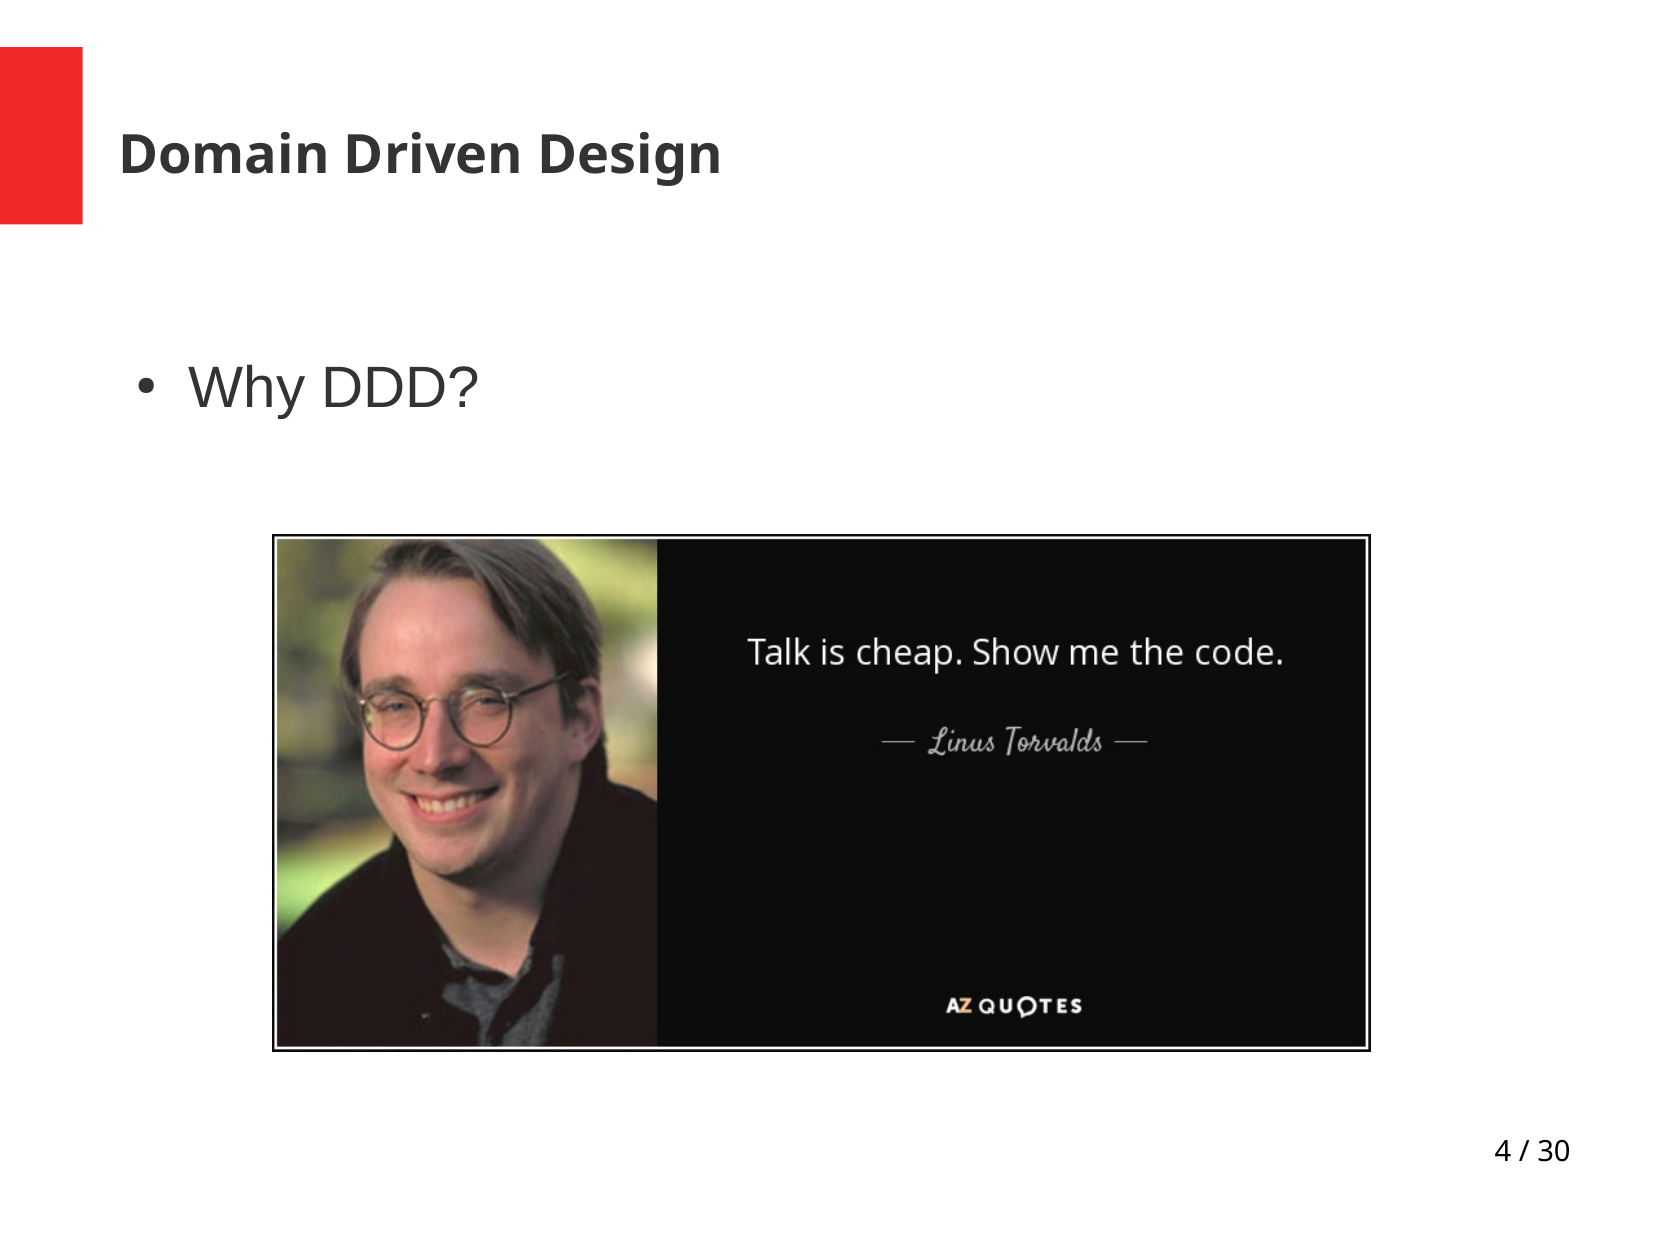

# Domain Driven Design
Why DDD?
4